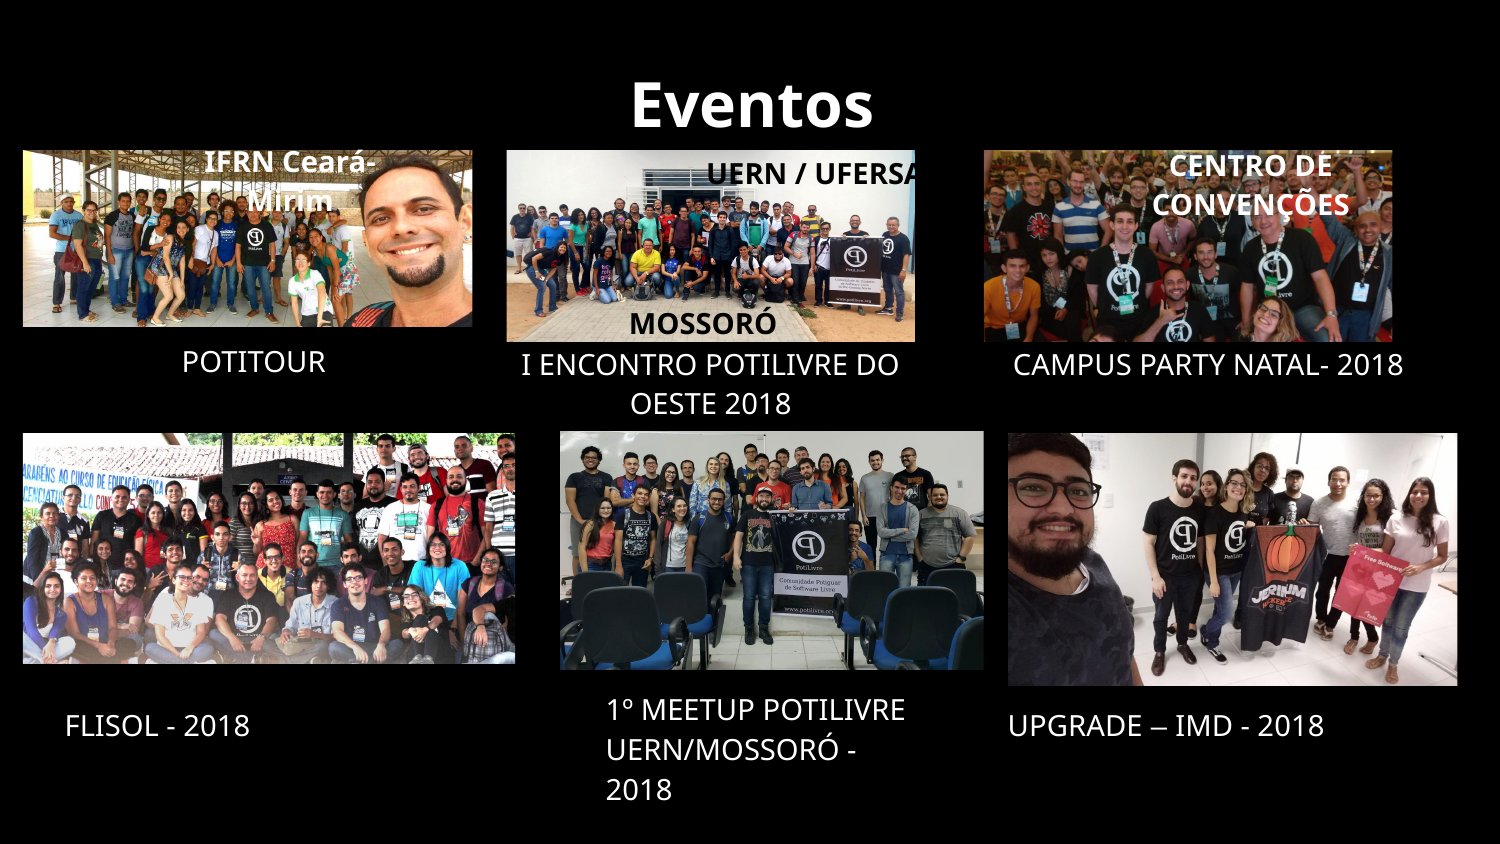

Eventos
IFRN Ceará-Mirim
CENTRO DE CONVENÇÕES
UERN / UFERSA
MOSSORÓ
POTITOUR
I ENCONTRO POTILIVRE DO OESTE 2018
CAMPUS PARTY NATAL- 2018
1º MEETUP POTILIVRE
UERN/MOSSORÓ - 2018
FLISOL - 2018
UPGRADE – IMD - 2018